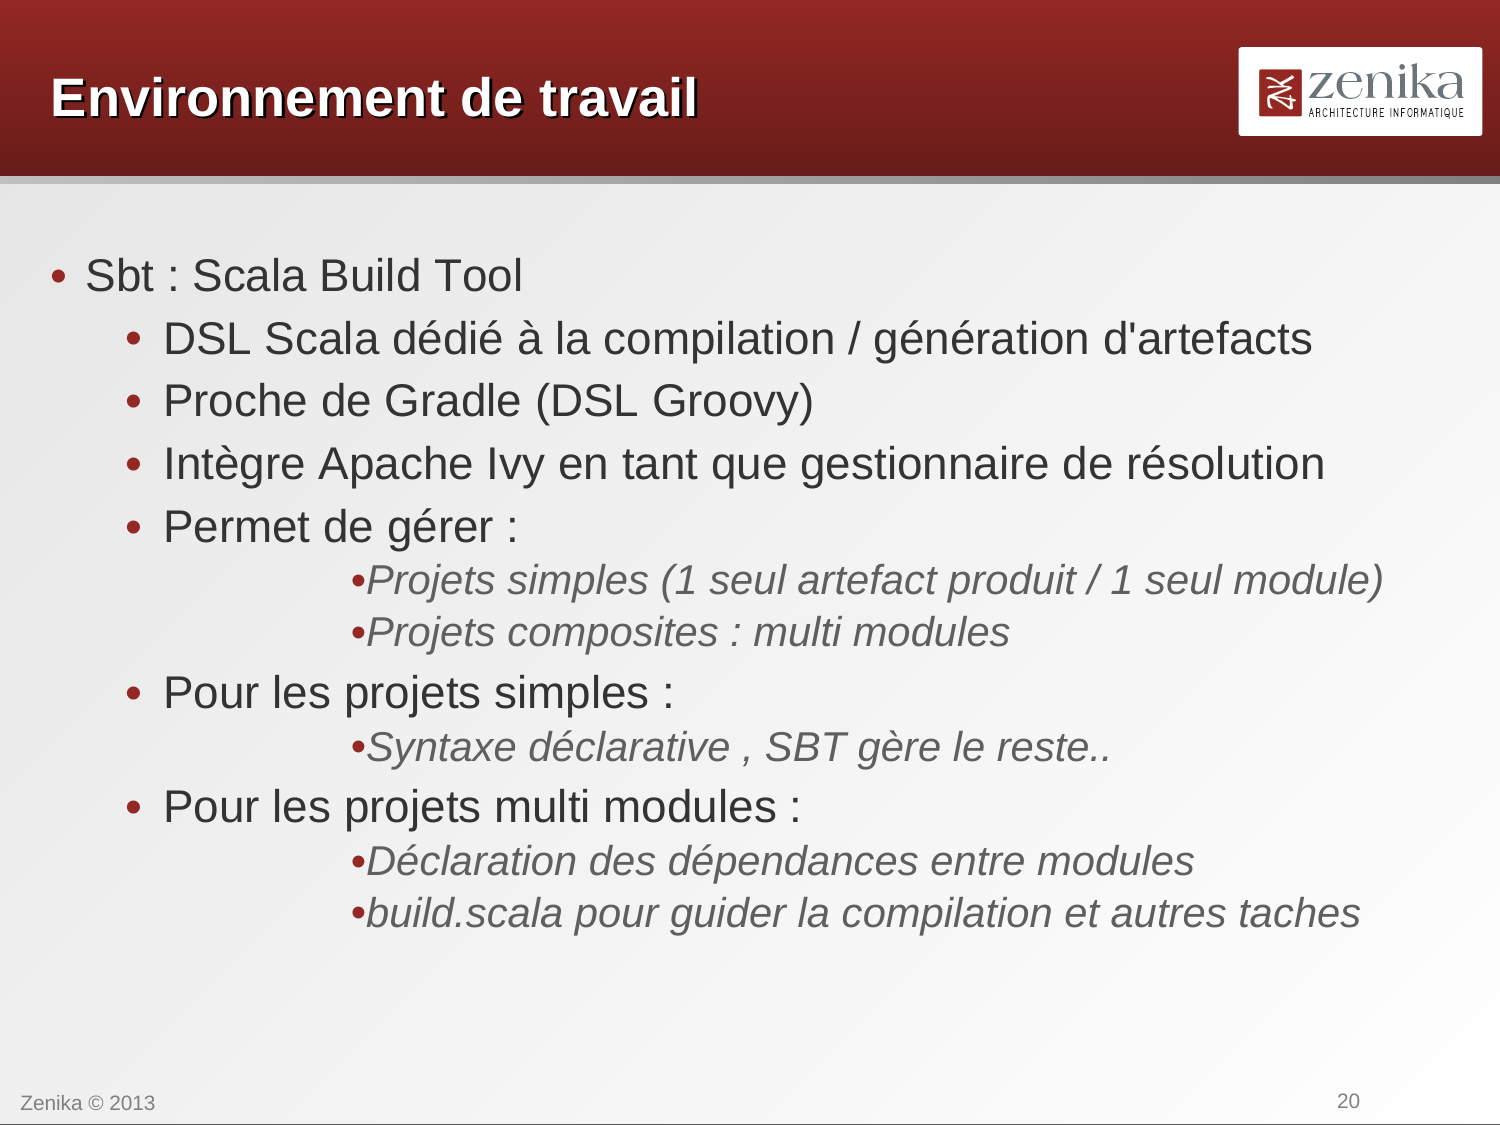

# Environnement de travail
Sbt : Scala Build Tool
DSL Scala dédié à la compilation / génération d'artefacts
Proche de Gradle (DSL Groovy)
Intègre Apache Ivy en tant que gestionnaire de résolution
Permet de gérer :
Projets simples (1 seul artefact produit / 1 seul module)
Projets composites : multi modules
Pour les projets simples :
Syntaxe déclarative , SBT gère le reste..
Pour les projets multi modules :
Déclaration des dépendances entre modules
build.scala pour guider la compilation et autres taches